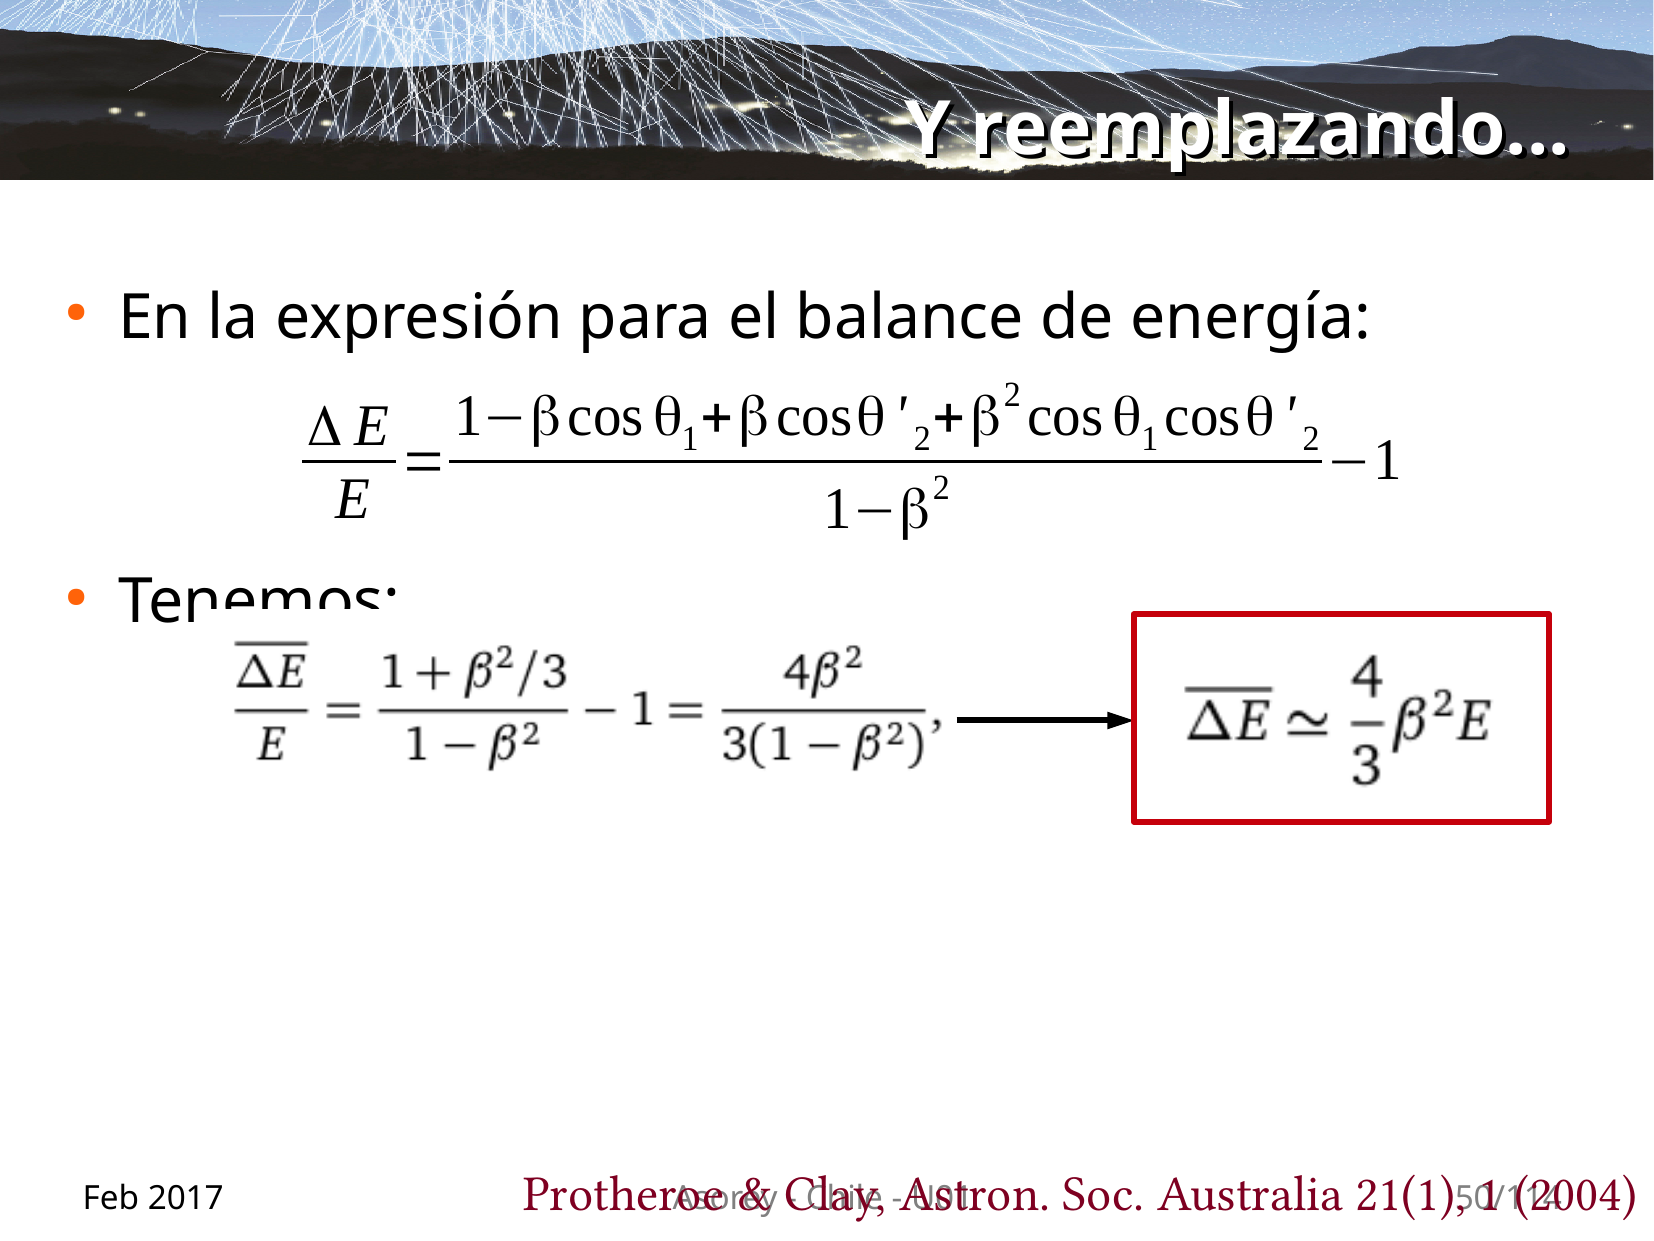

# Y reemplazando...
En la expresión para el balance de energía:
Tenemos:
Protheroe & Clay, Astron. Soc. Australia 21(1), 1 (2004)
Feb 2017
Asorey - Chile - U01
50